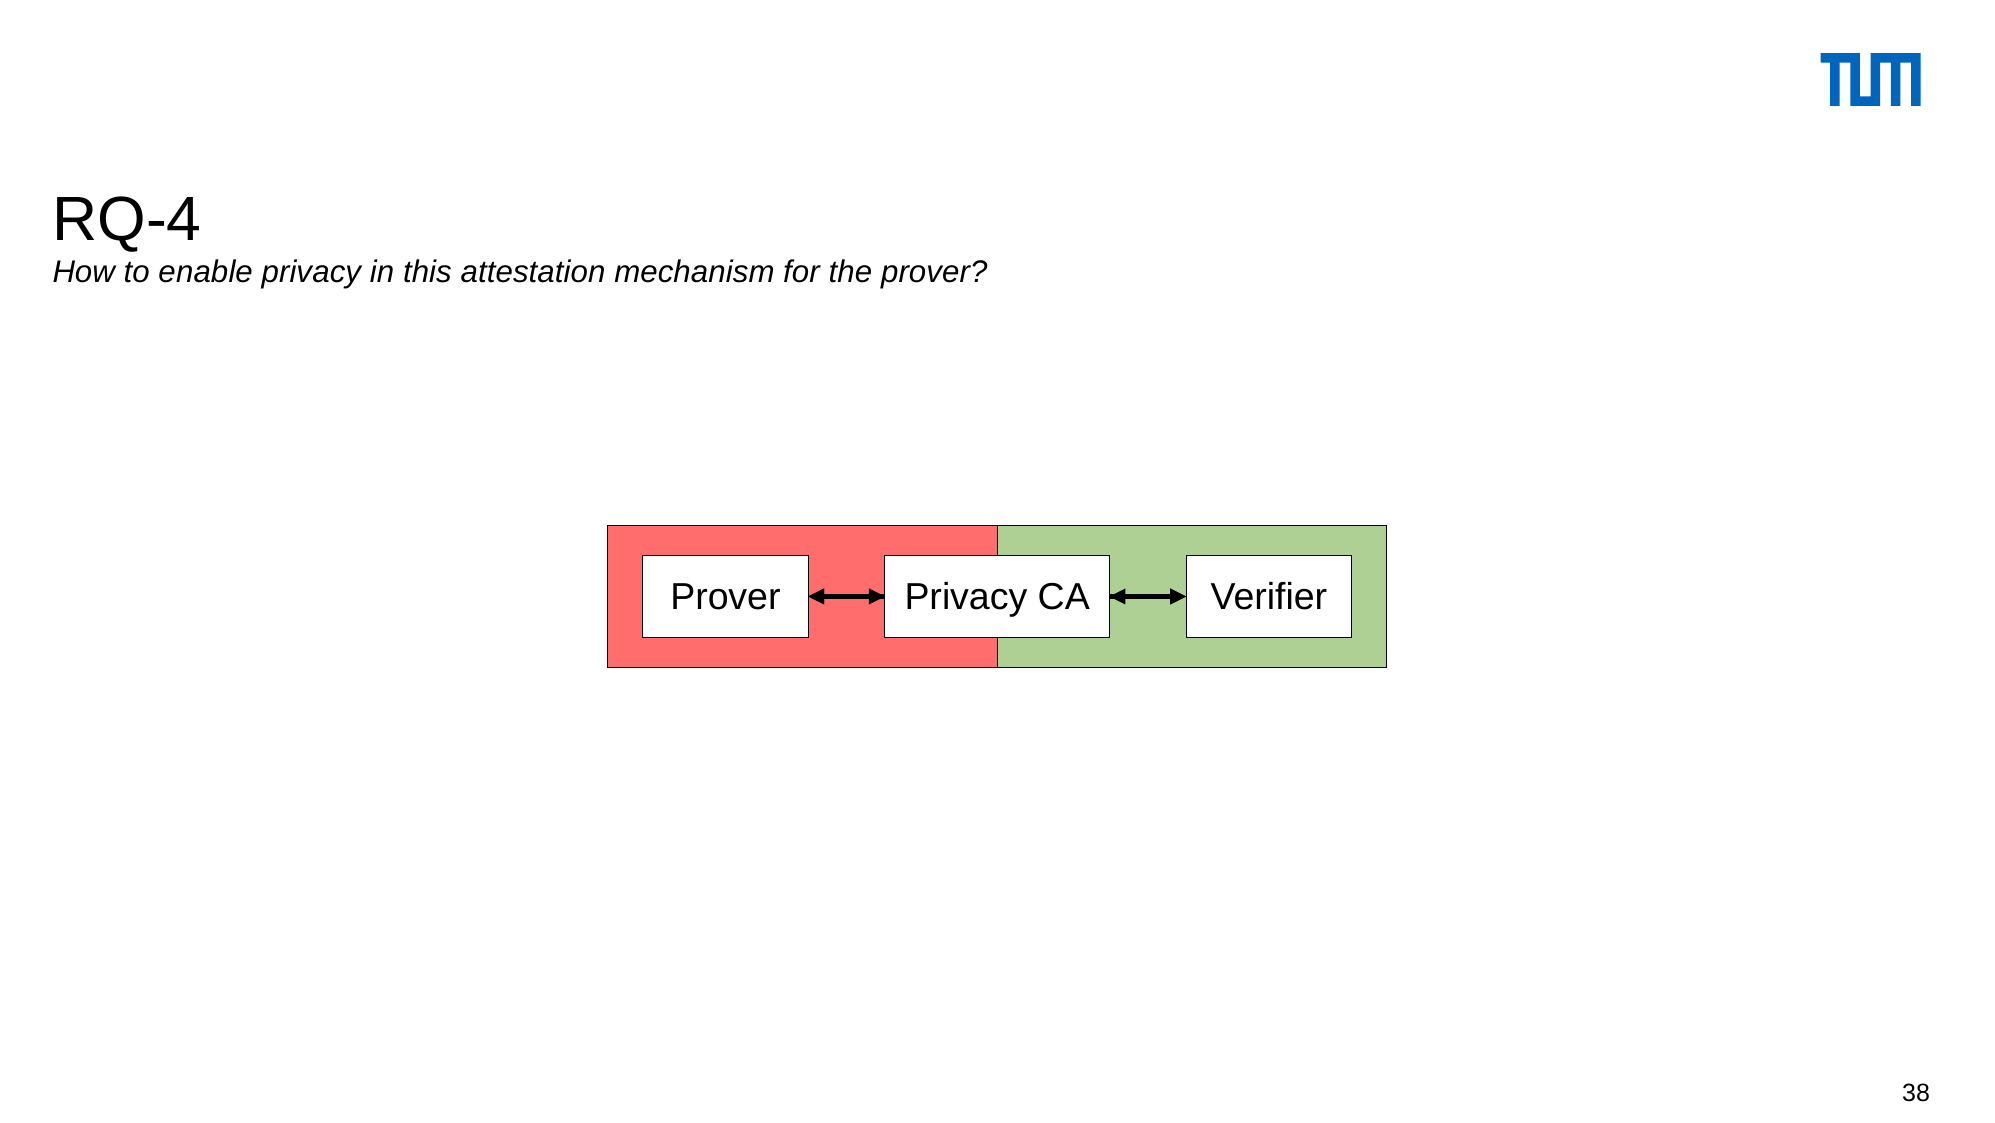

# RQ-4 How to enable privacy in this attestation mechanism for the prover?
Prover
Privacy CA
Verifier
38